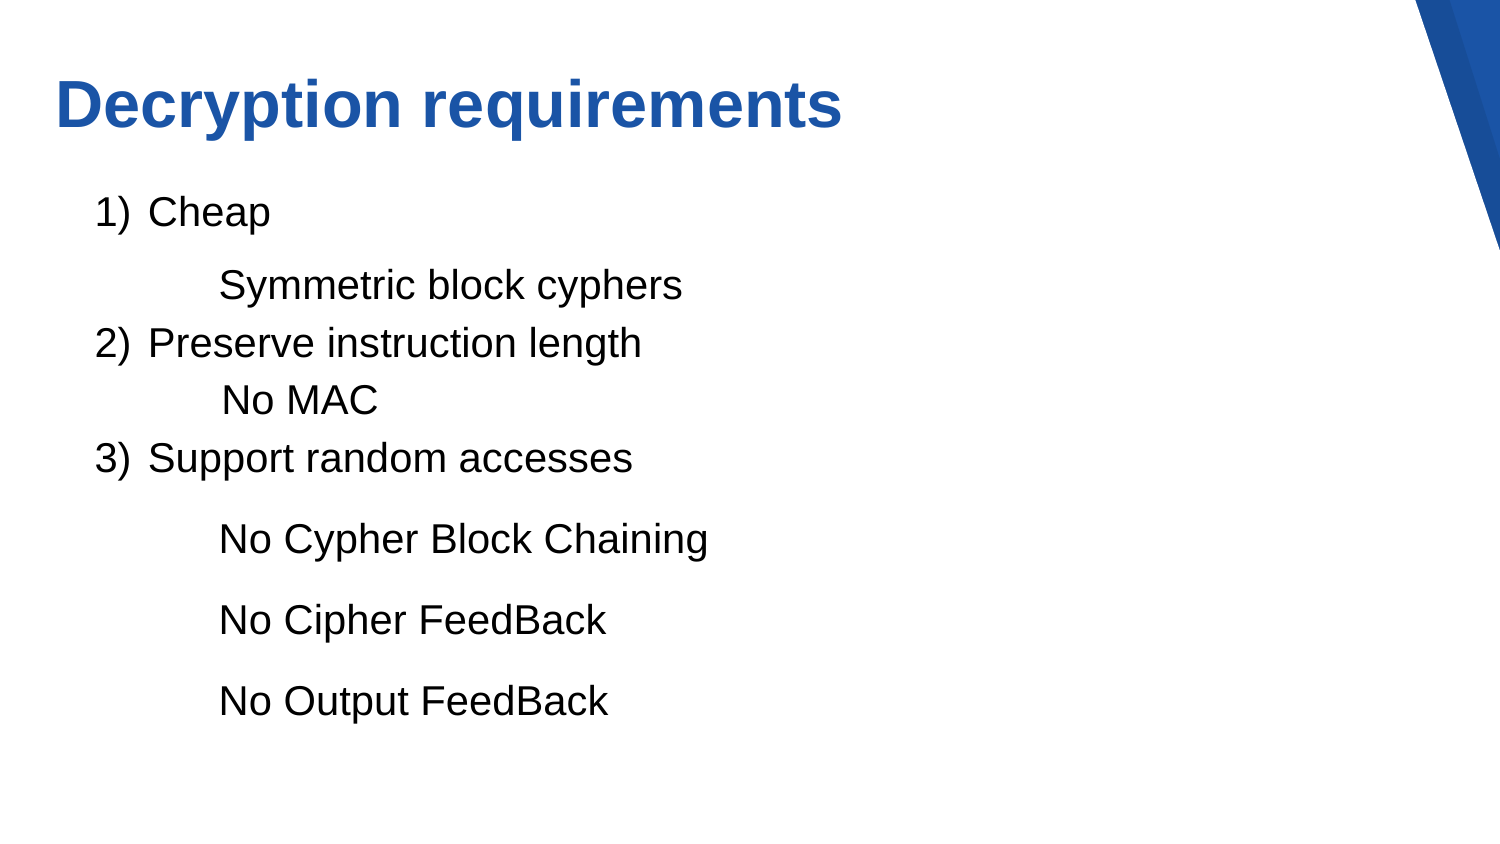

Decryption requirements
# Cheap
Symmetric block cyphers
Preserve instruction length
No MAC
Support random accesses
No Cypher Block Chaining
No Cipher FeedBack
No Output FeedBack